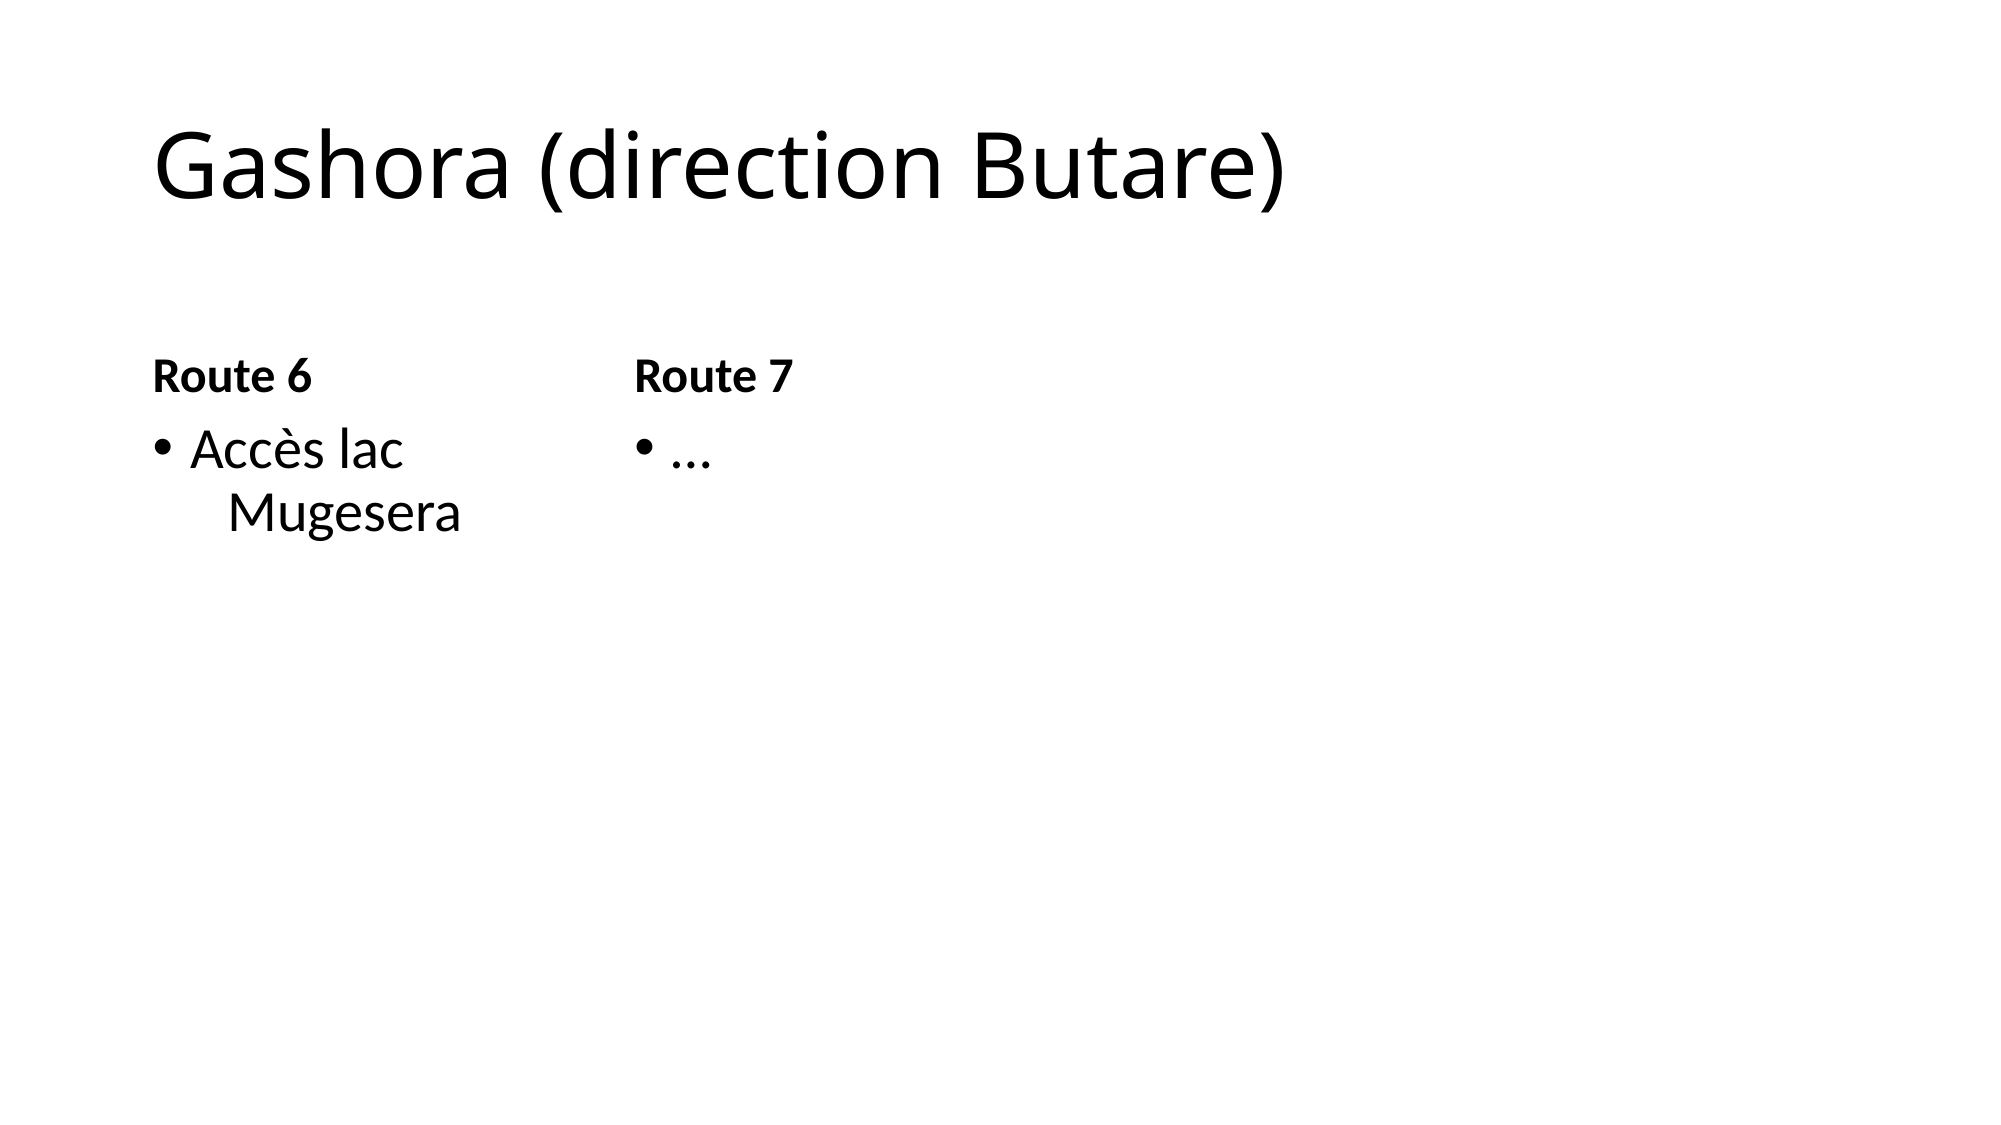

# Gashora (direction Butare)
Route 6
Route 7
Accès lac Mugesera
…